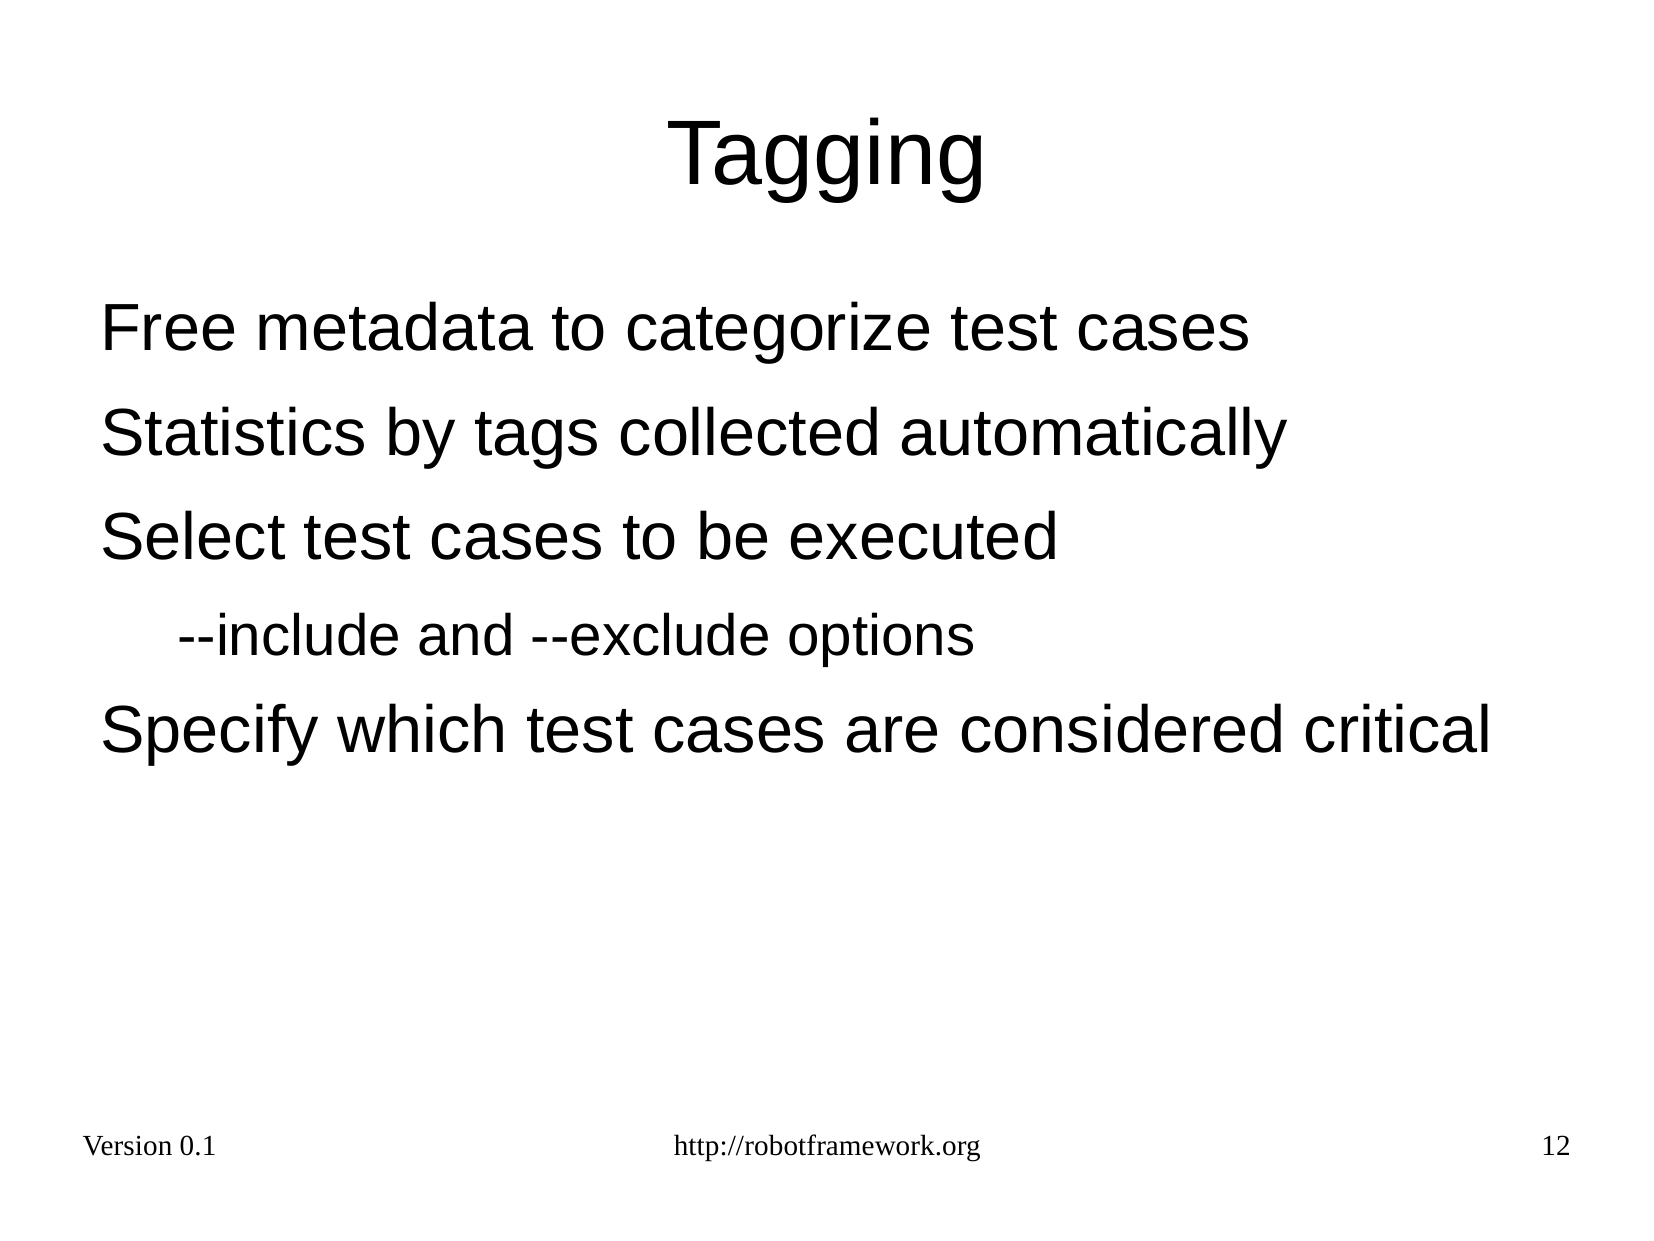

# Tagging
Free metadata to categorize test cases
Statistics by tags collected automatically
Select test cases to be executed
--include and --exclude options
Specify which test cases are considered critical
Version 0.1
http://robotframework.org
12